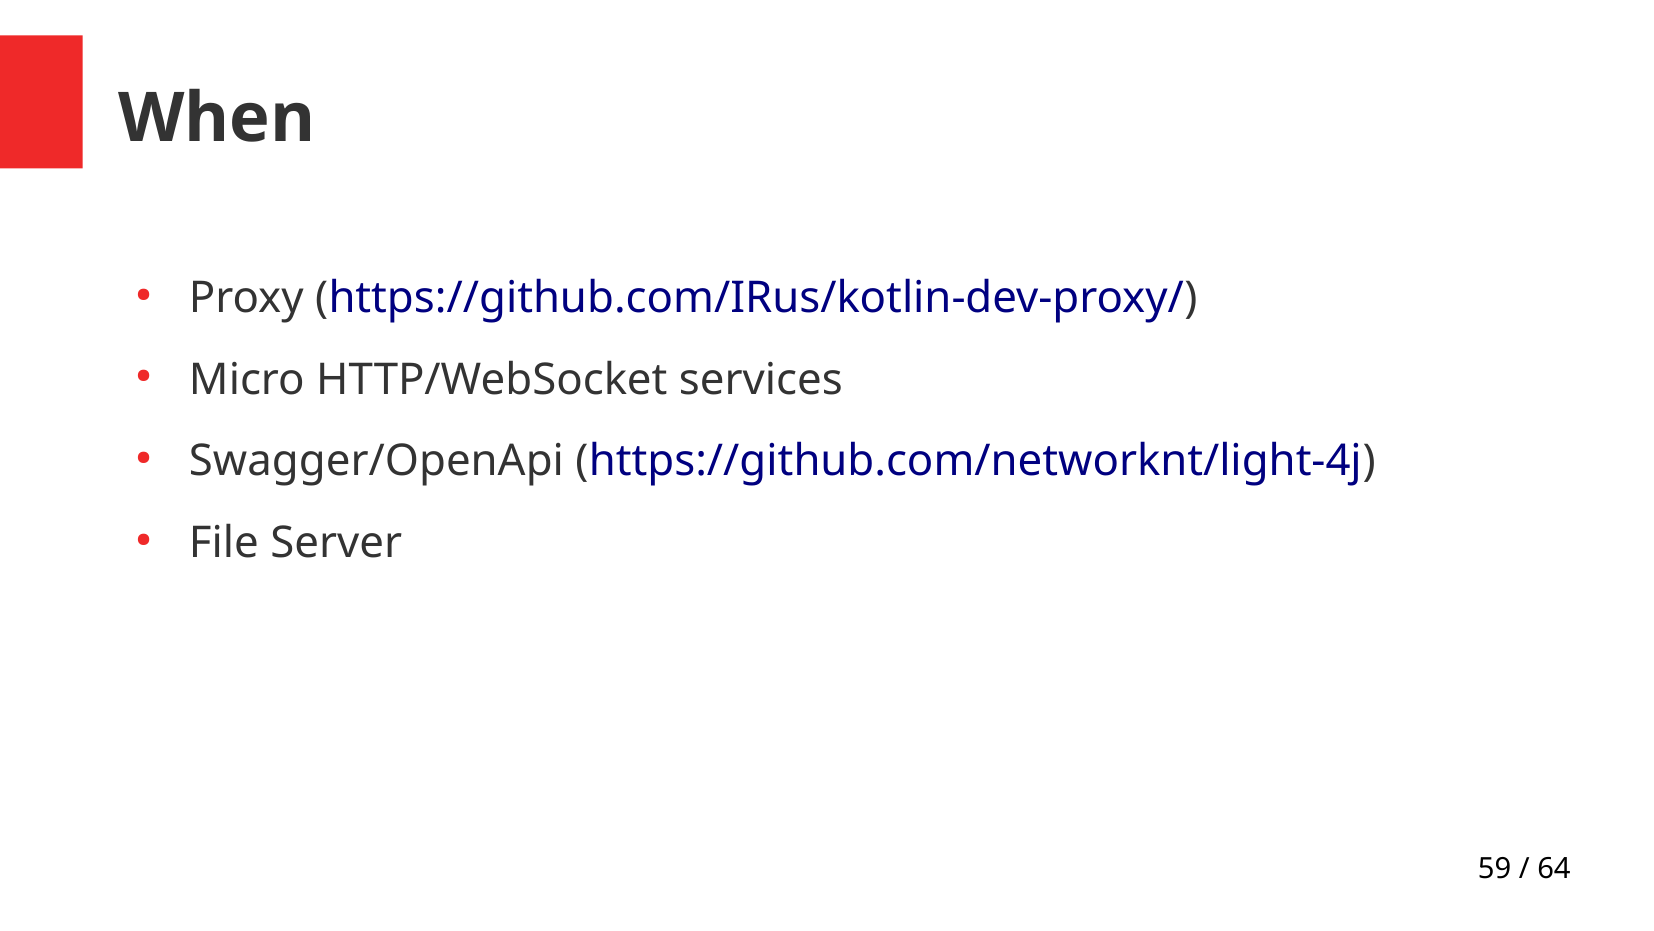

# When
Proxy (https://github.com/IRus/kotlin-dev-proxy/)
Micro HTTP/WebSocket services
Swagger/OpenApi (https://github.com/networknt/light-4j)
File Server
59